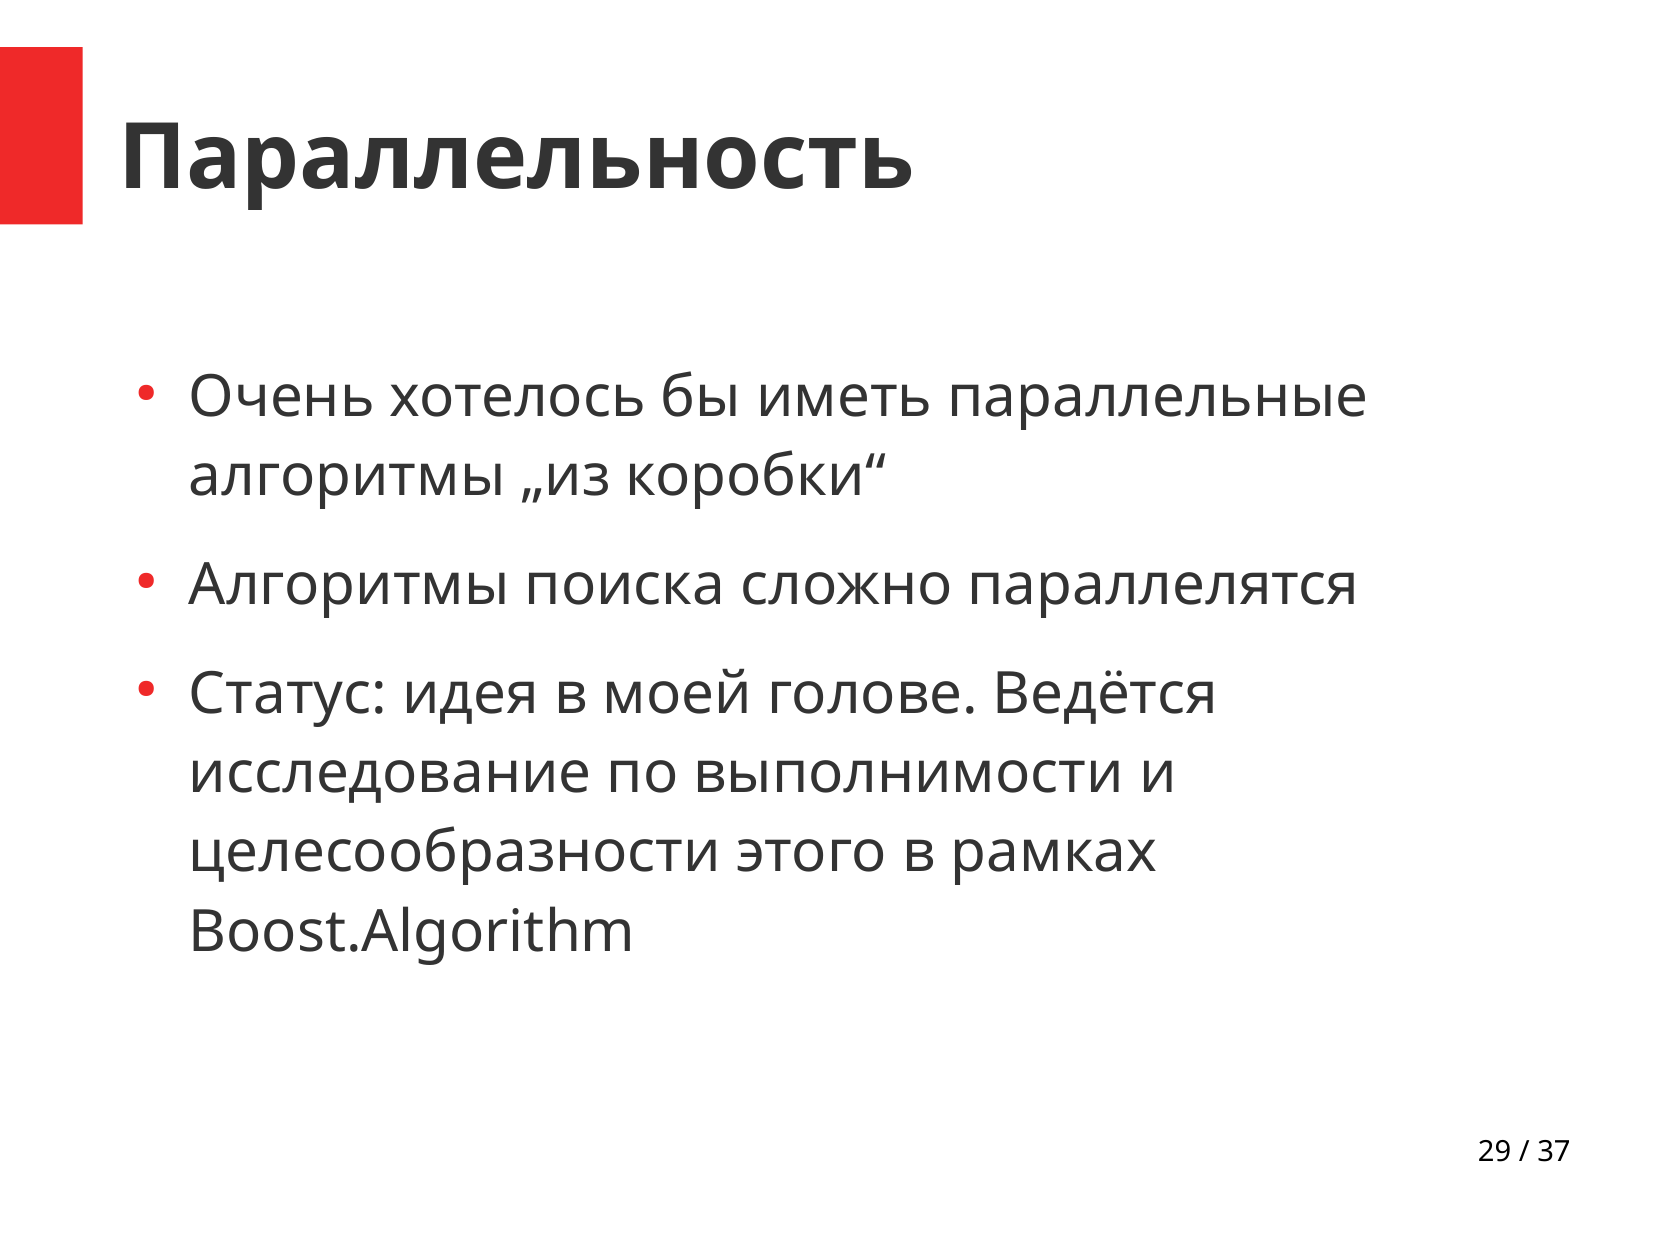

# Параллельность
Очень хотелось бы иметь параллельные алгоритмы „из коробки“
Алгоритмы поиска сложно параллелятся
Статус: идея в моей голове. Ведётся исследование по выполнимости и целесообразности этого в рамках Boost.Algorithm
29